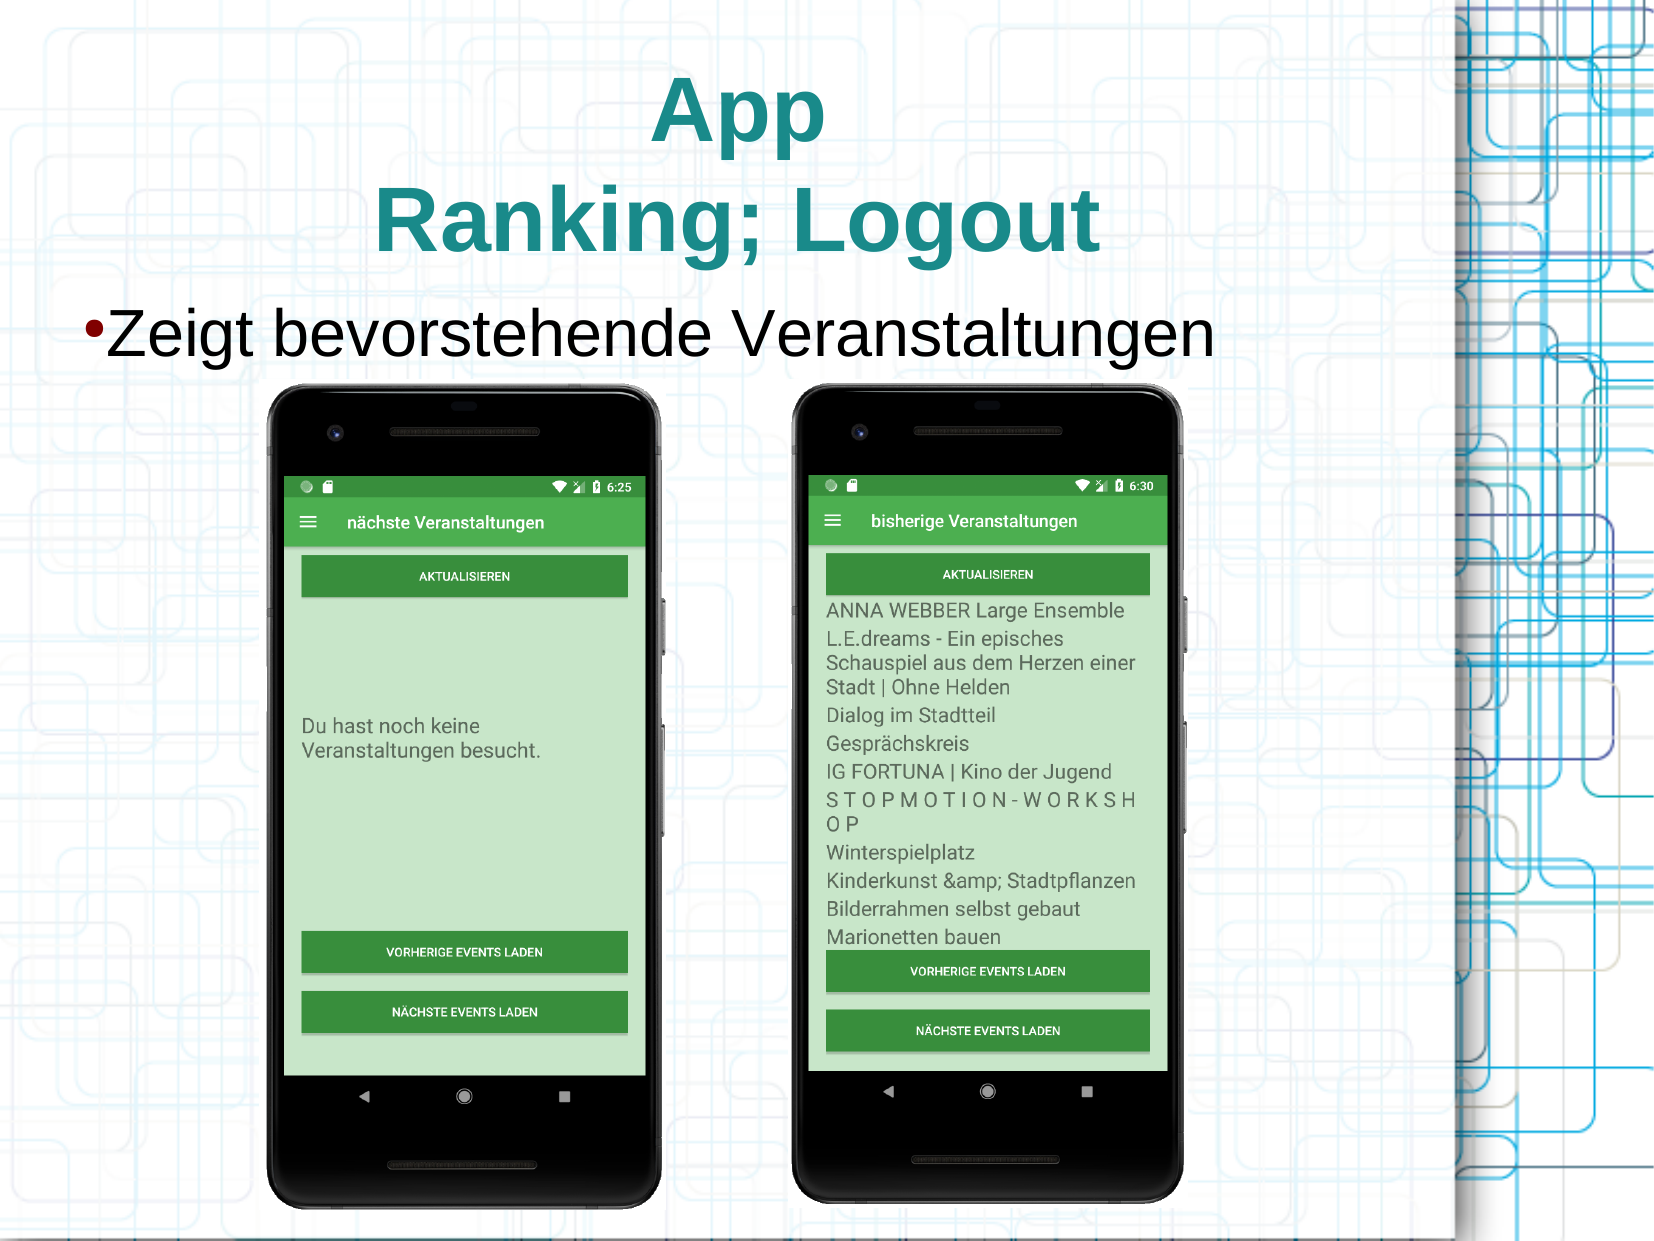

# App Ranking; Logout
Zeigt bevorstehende Veranstaltungen